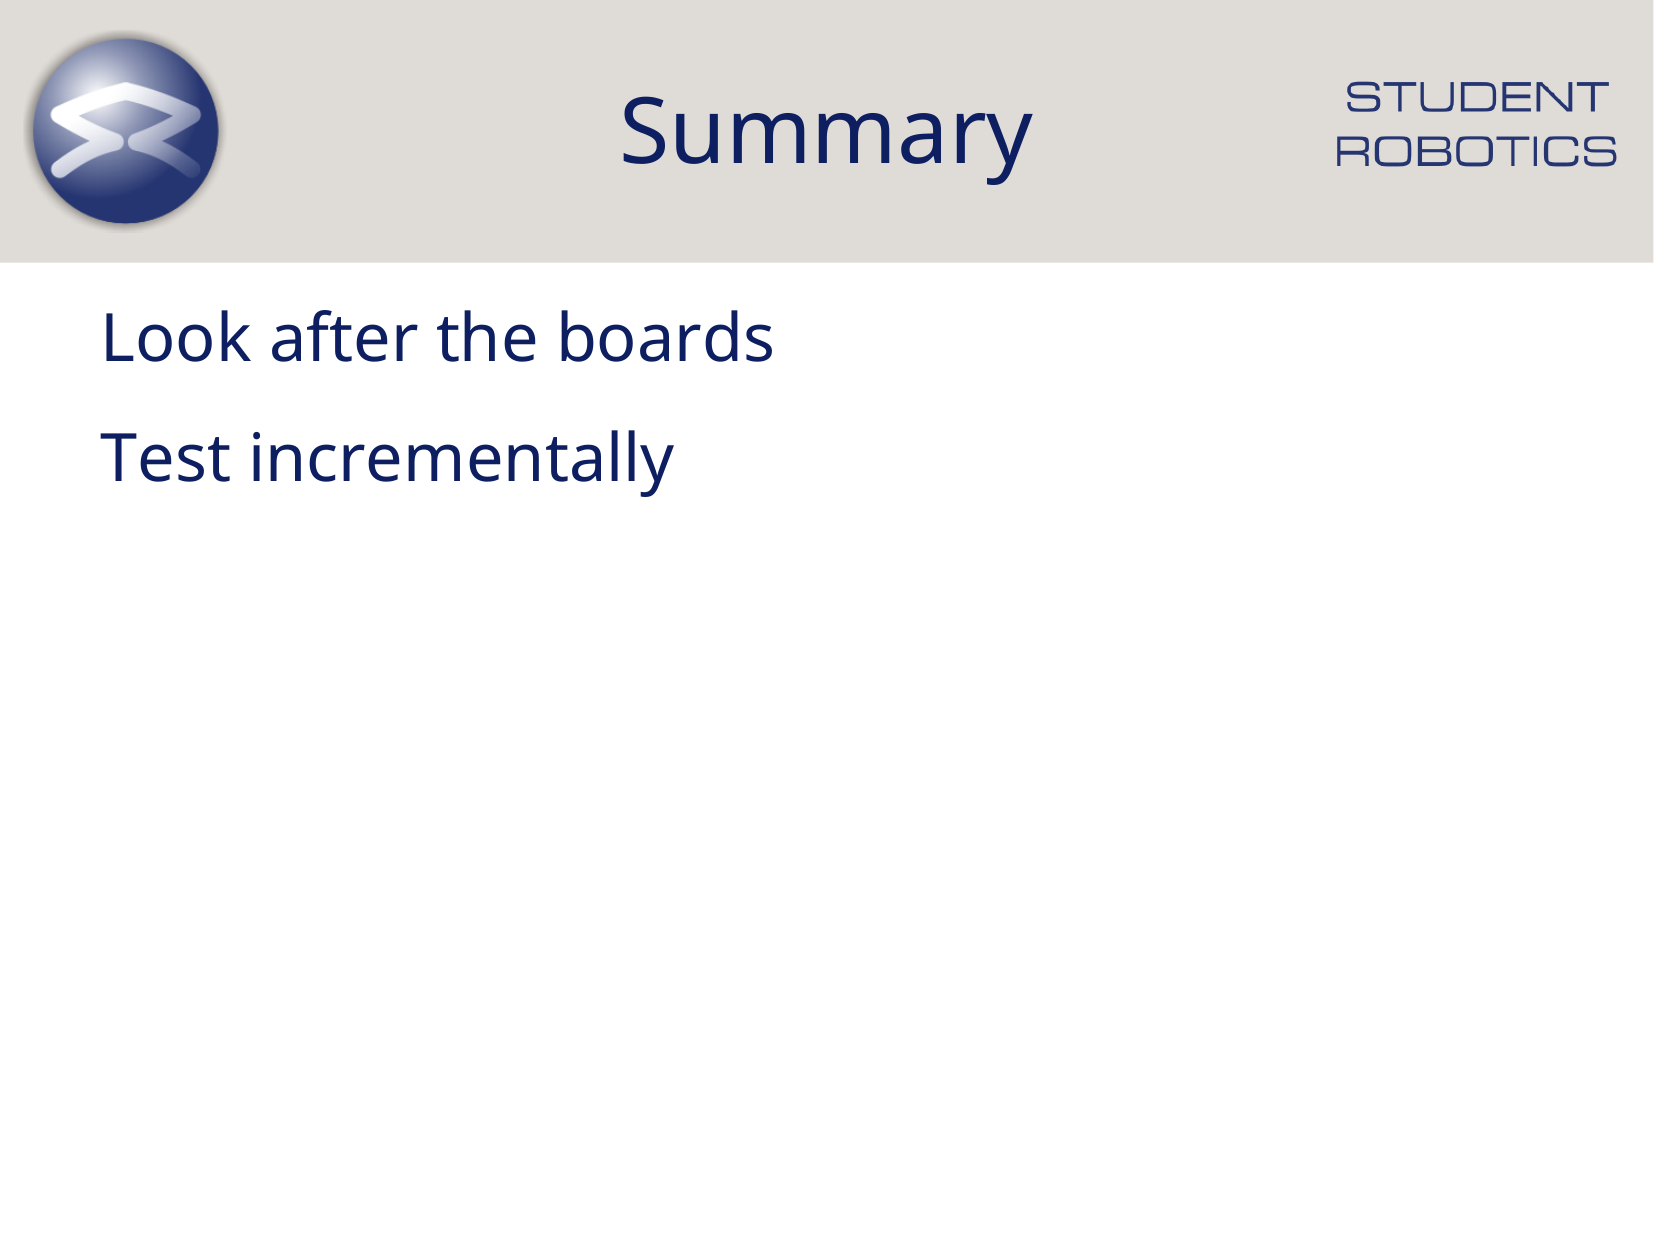

# Summary
Look after the boards
Test incrementally